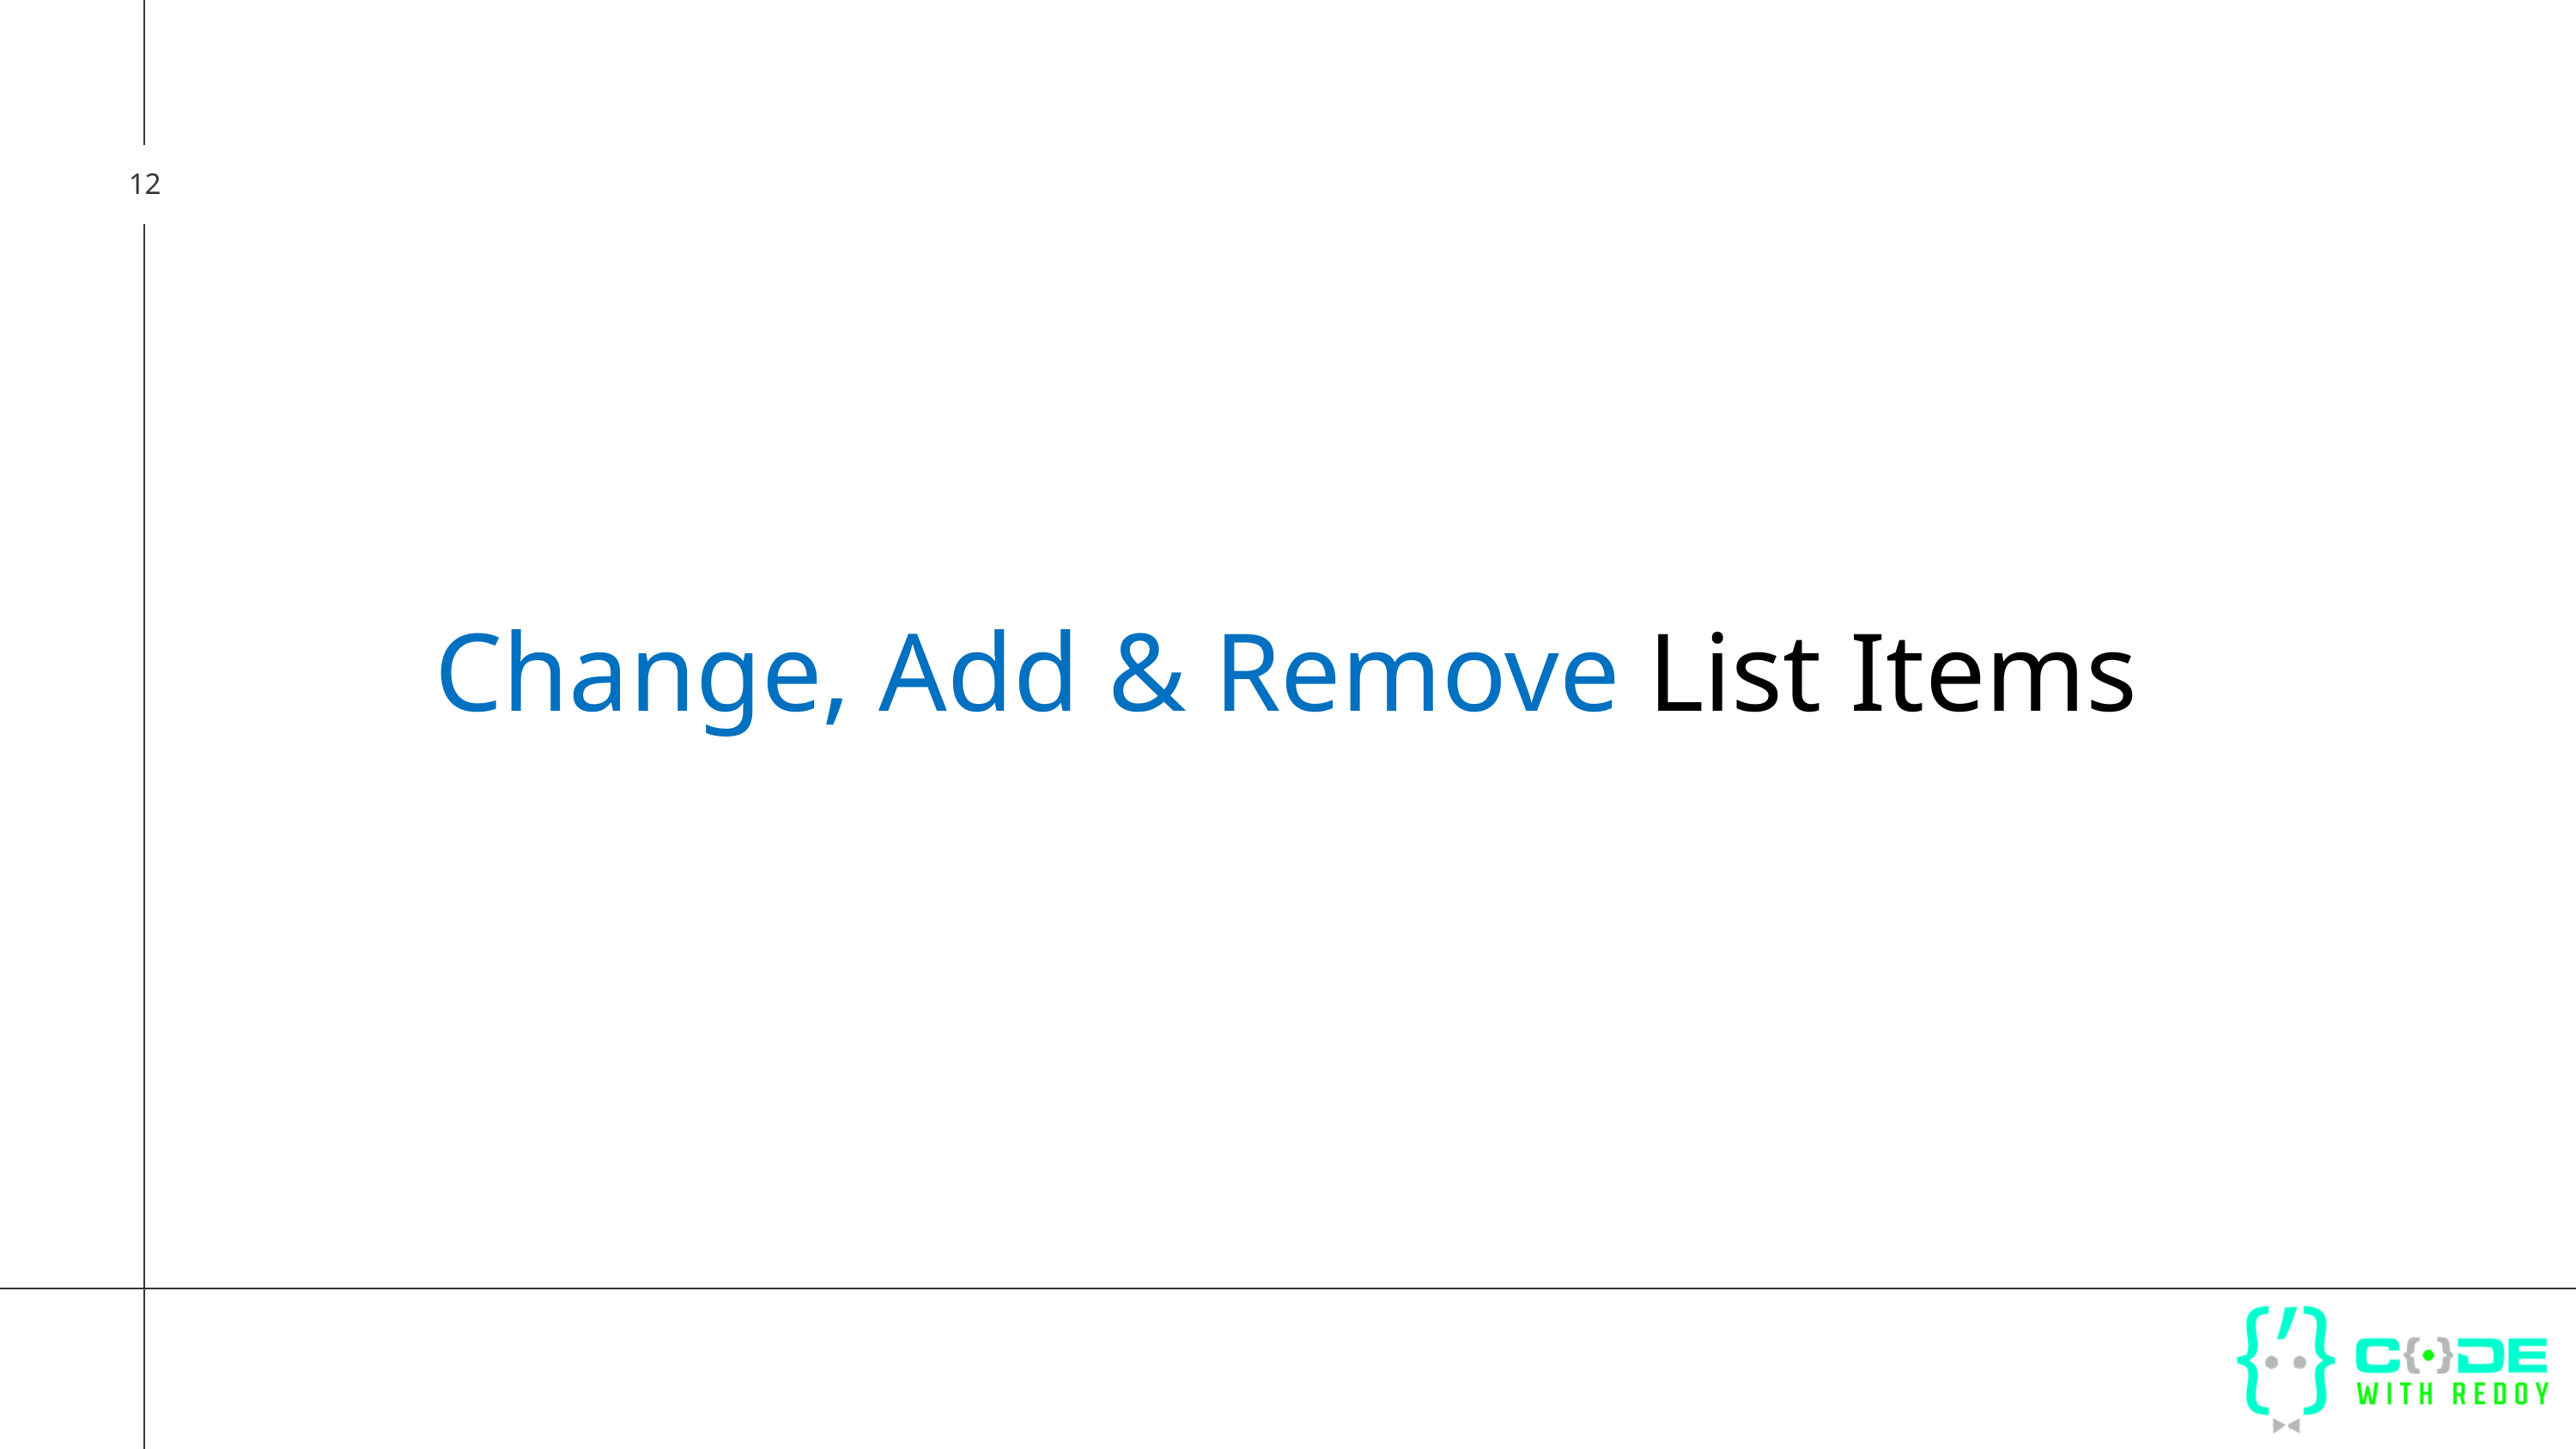

12
Change, Add & Remove List Items